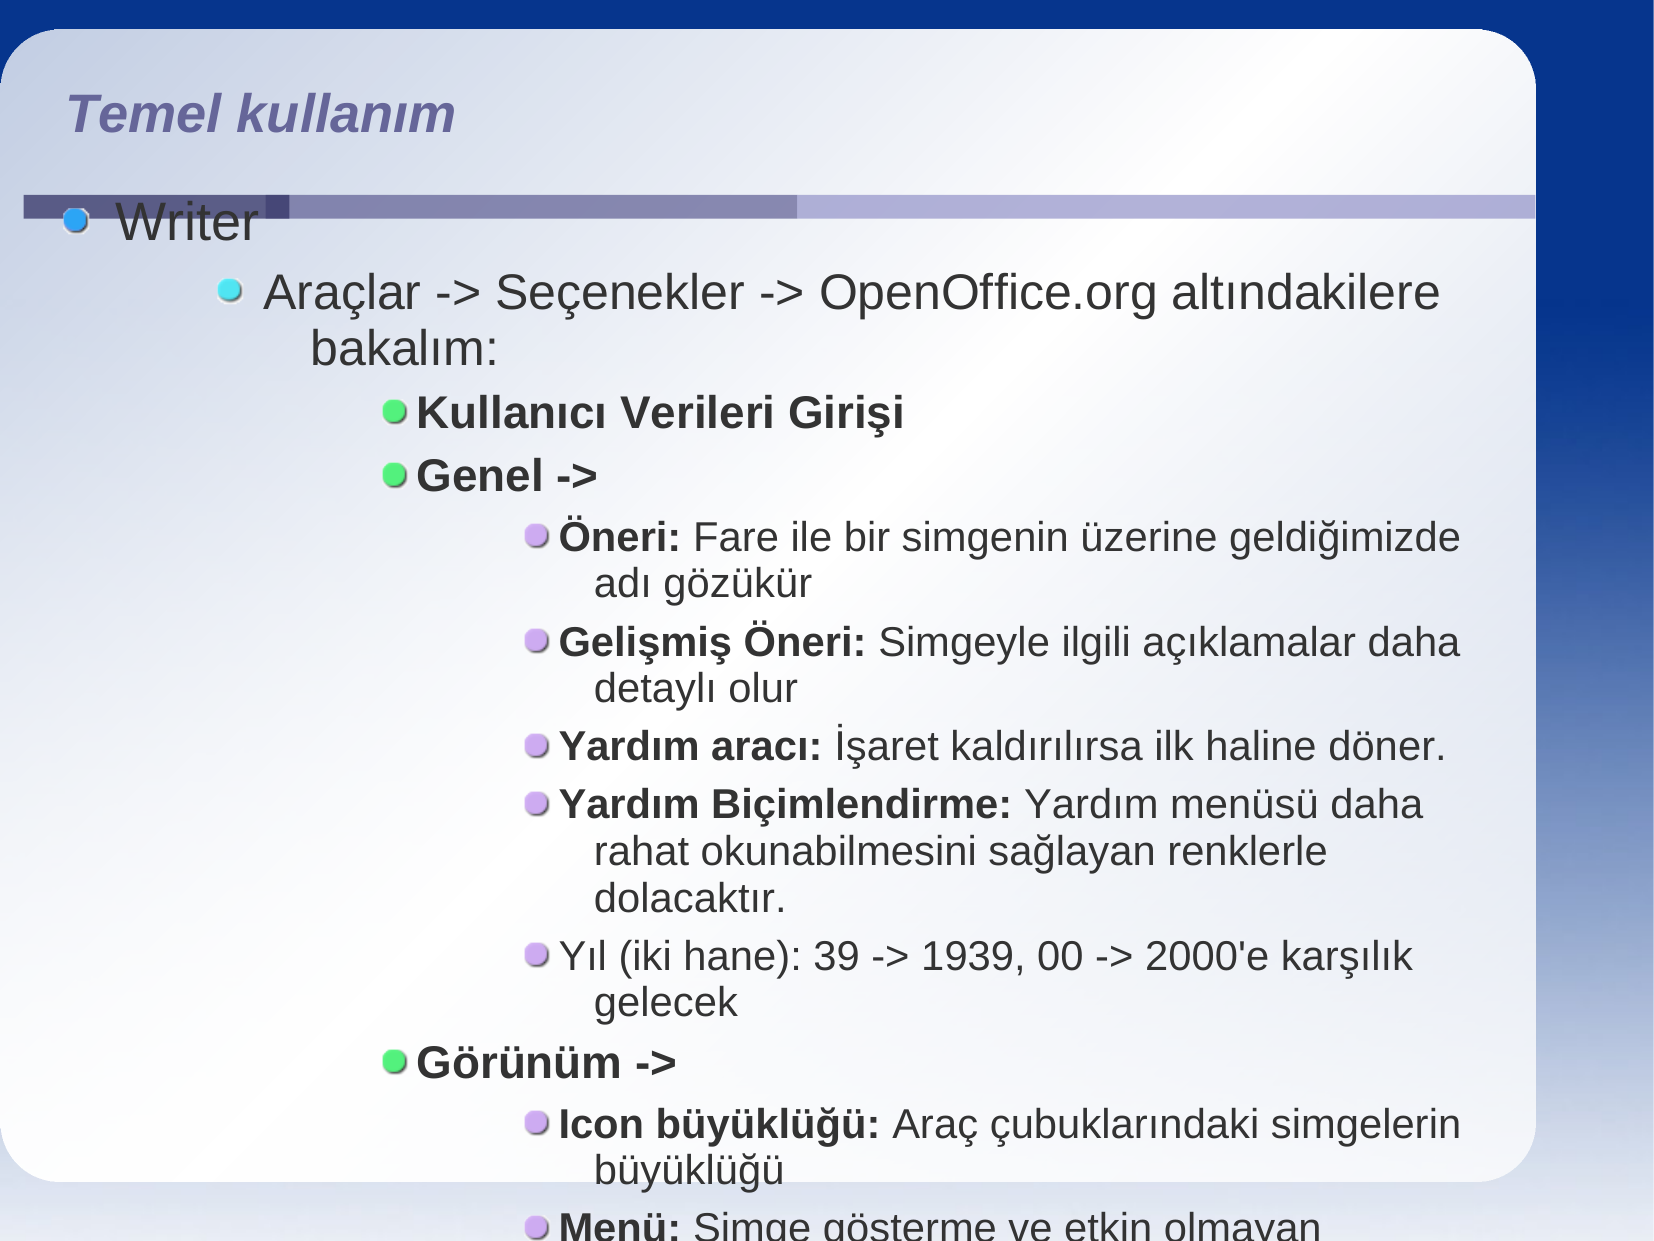

# Temel kullanım
Writer
Araçlar -> Seçenekler -> OpenOffice.org altındakilere bakalım:
Kullanıcı Verileri Girişi
Genel ->
Öneri: Fare ile bir simgenin üzerine geldiğimizde adı gözükür
Gelişmiş Öneri: Simgeyle ilgili açıklamalar daha detaylı olur
Yardım aracı: İşaret kaldırılırsa ilk haline döner.
Yardım Biçimlendirme: Yardım menüsü daha rahat okunabilmesini sağlayan renklerle dolacaktır.
Yıl (iki hane): 39 -> 1939, 00 -> 2000'e karşılık gelecek
Görünüm ->
Icon büyüklüğü: Araç çubuklarındaki simgelerin büyüklüğü
Menü: Simge gösterme ve etkin olmayan seçenekleri gösteri kaldırıp deneyelim (menülerde gri renkli girişler var/yok)
Fare orta düğmesi: Panoya yapıştır (fantastik!)
Yazı tipleri önizlemesini göster: (Yazı tipi seçimine basınca hangi harf nasıl)